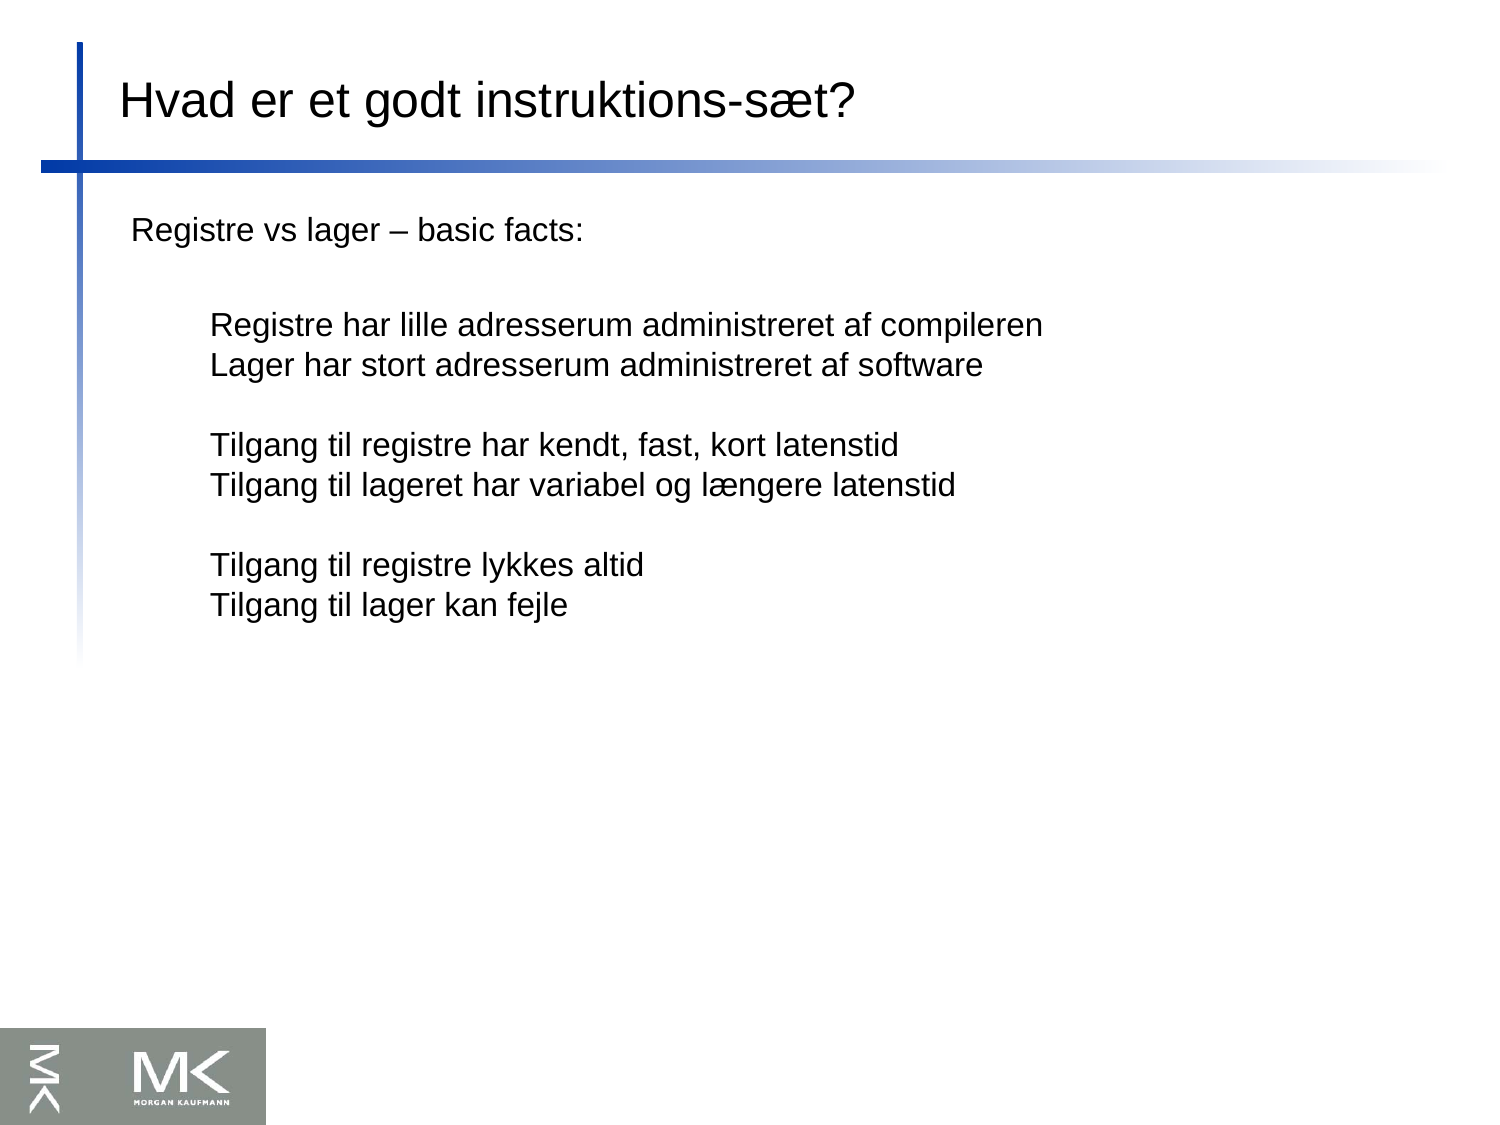

Hvad er et godt instruktions-sæt?
Registre vs lager – basic facts:
Registre har lille adresserum administreret af compileren
Lager har stort adresserum administreret af software
Tilgang til registre har kendt, fast, kort latenstid
Tilgang til lageret har variabel og længere latenstid
Tilgang til registre lykkes altid
Tilgang til lager kan fejle